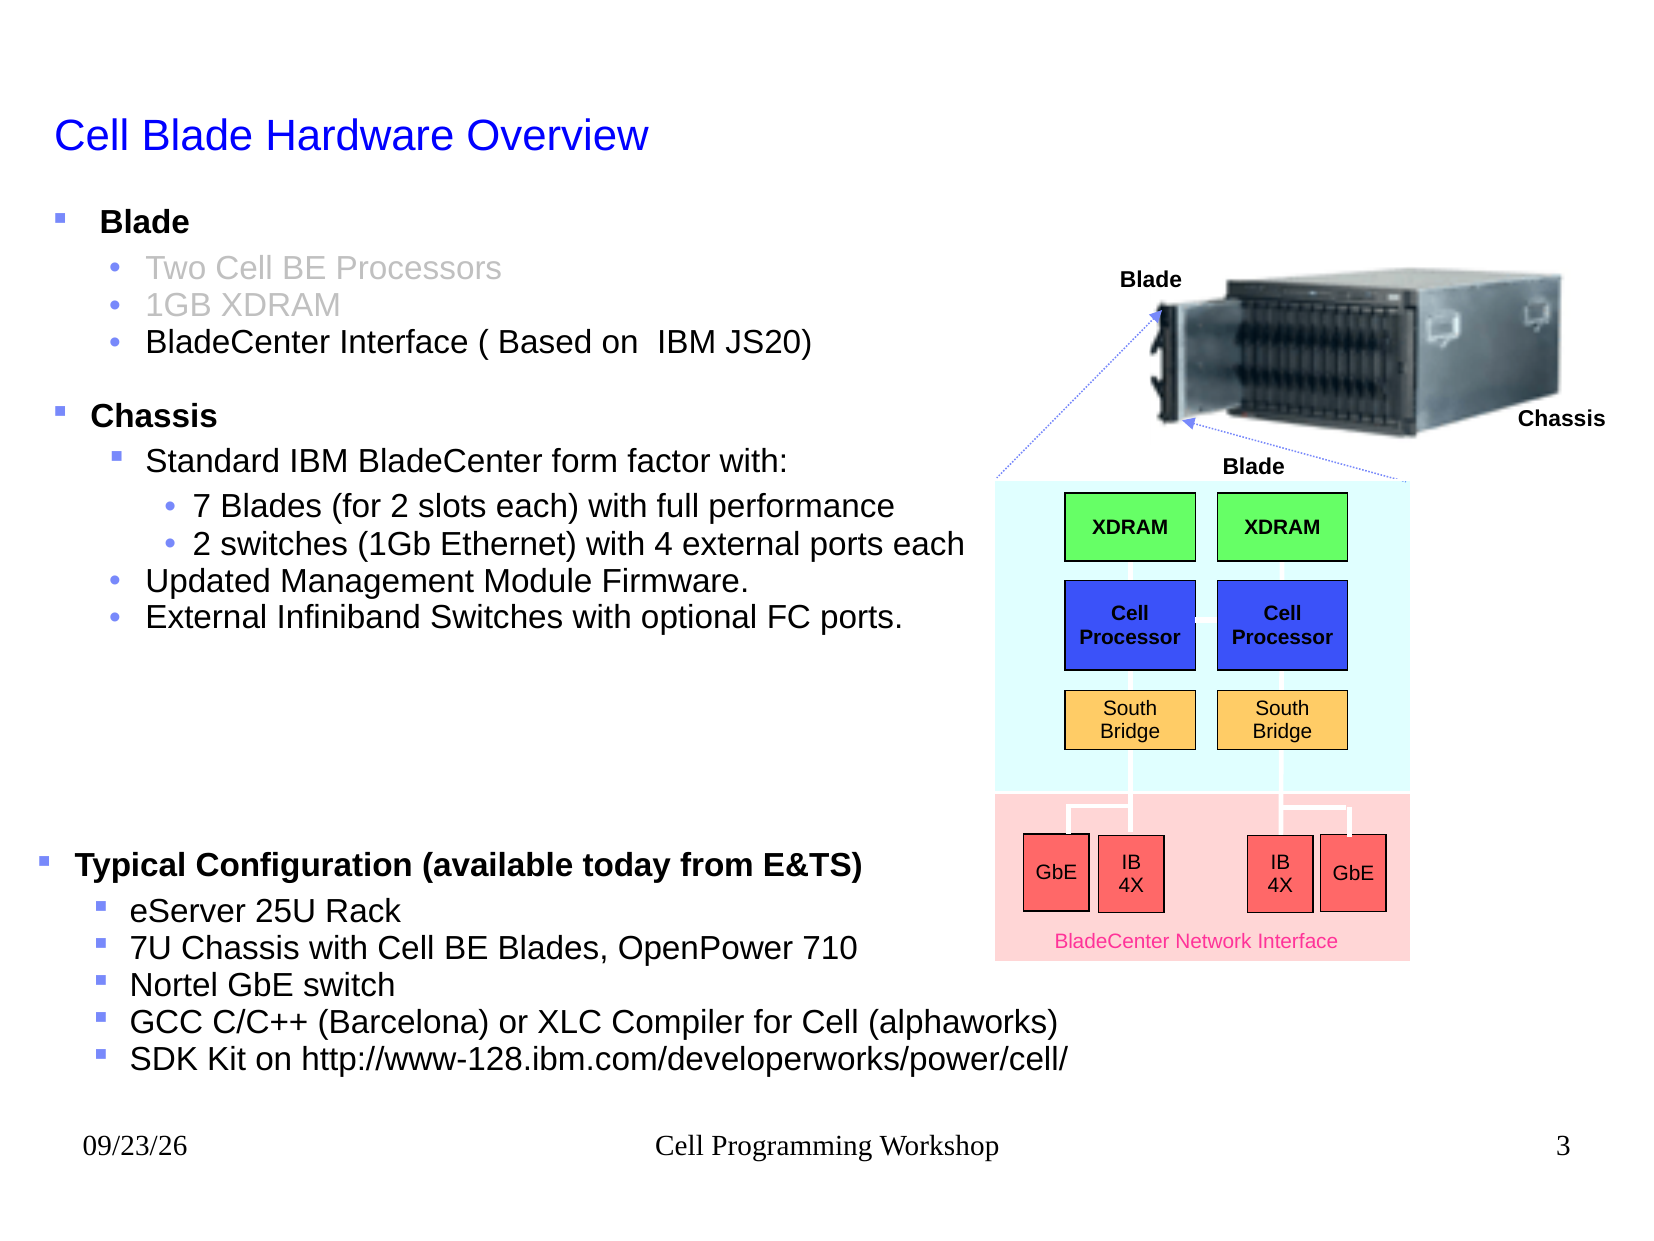

Cell Blade Hardware Overview
 Blade
Two Cell BE Processors
1GB XDRAM
BladeCenter Interface ( Based on IBM JS20)
Chassis
Standard IBM BladeCenter form factor with:
7 Blades (for 2 slots each) with full performance
2 switches (1Gb Ethernet) with 4 external ports each
Updated Management Module Firmware.
External Infiniband Switches with optional FC ports.
Blade
Chassis
Blade
XDRAM
XDRAM
Cell
Processor
Cell
Processor
South
Bridge
South
Bridge
GbE
GbE
IB
4X
IB
4X
Typical Configuration (available today from E&TS)
eServer 25U Rack
7U Chassis with Cell BE Blades, OpenPower 710
Nortel GbE switch
GCC C/C++ (Barcelona) or XLC Compiler for Cell (alphaworks)
SDK Kit on http://www-128.ibm.com/developerworks/power/cell/
BladeCenter Network Interface
Cell Programming Workshop
3